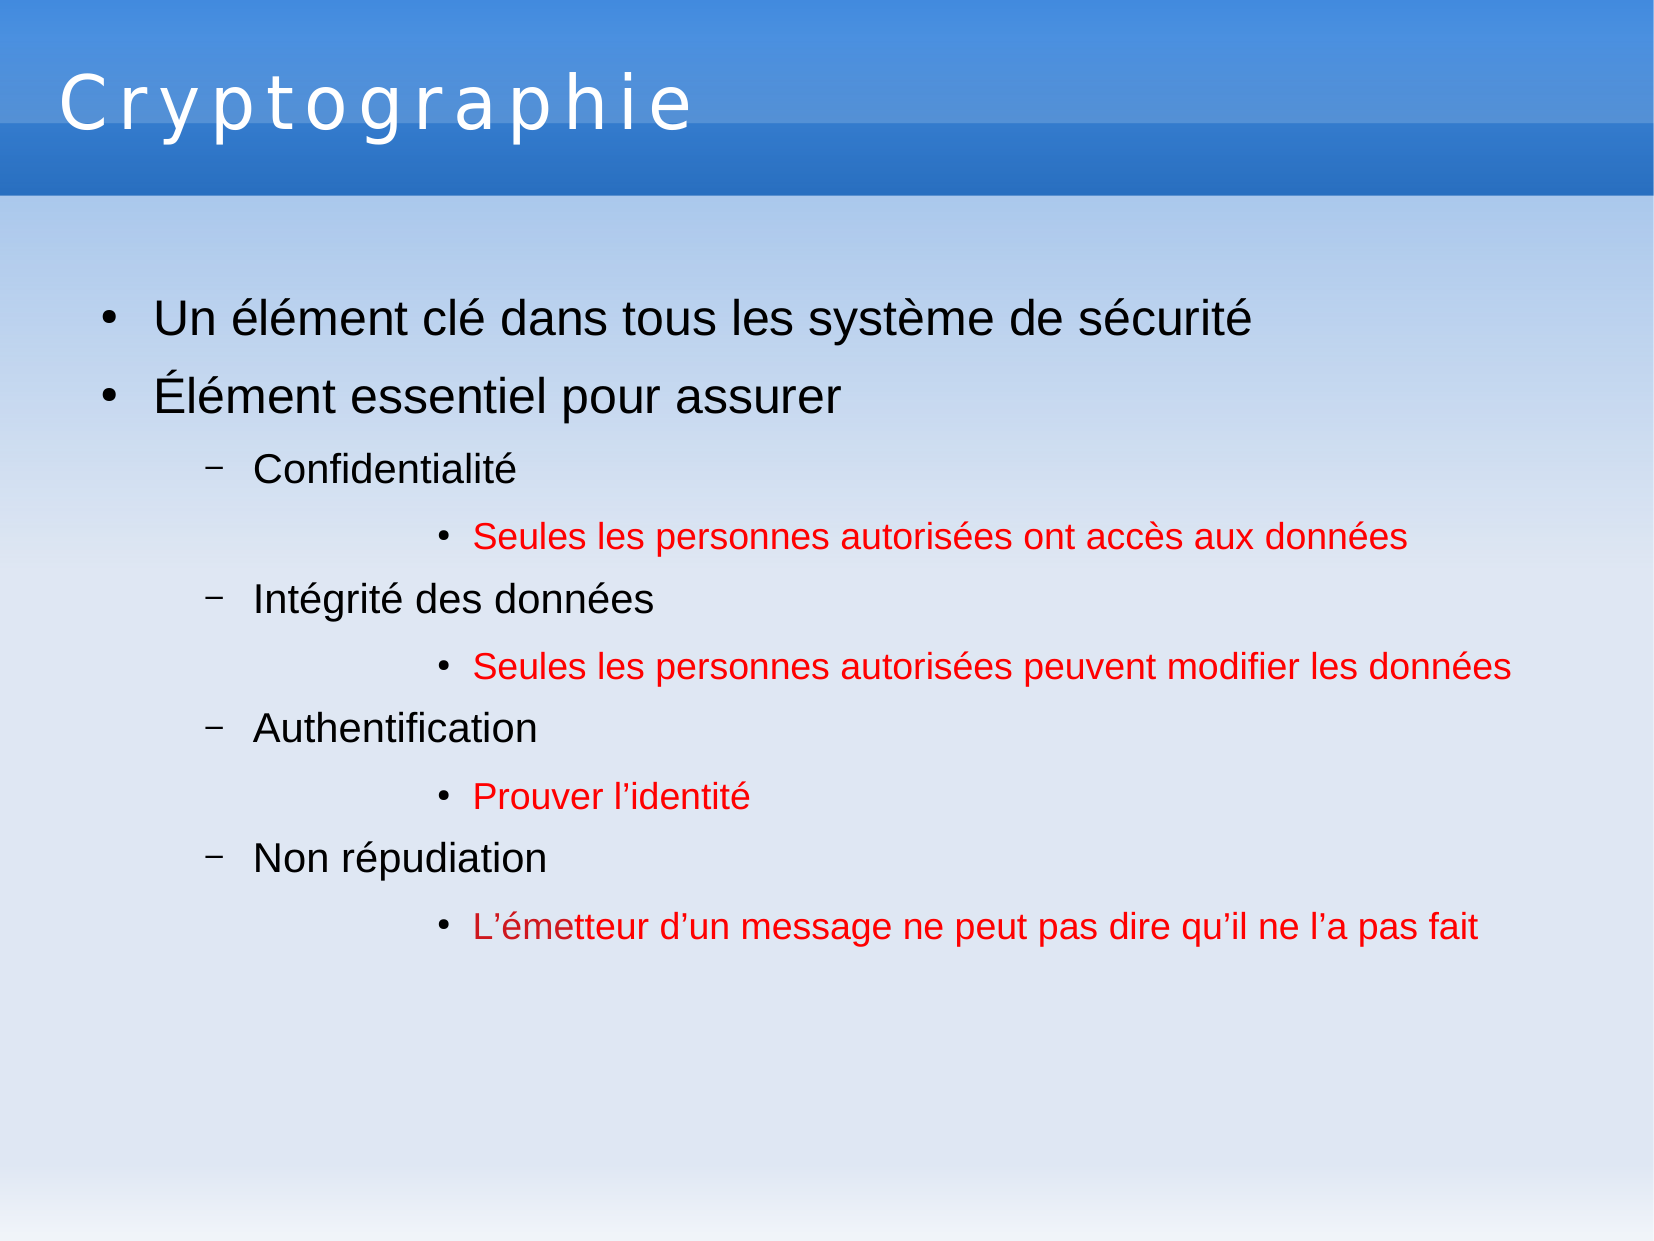

# Cryptographie
Un élément clé dans tous les système de sécurité
Élément essentiel pour assurer
Confidentialité
Seules les personnes autorisées ont accès aux données
Intégrité des données
Seules les personnes autorisées peuvent modifier les données
Authentification
Prouver l’identité
Non répudiation
L’émetteur d’un message ne peut pas dire qu’il ne l’a pas fait